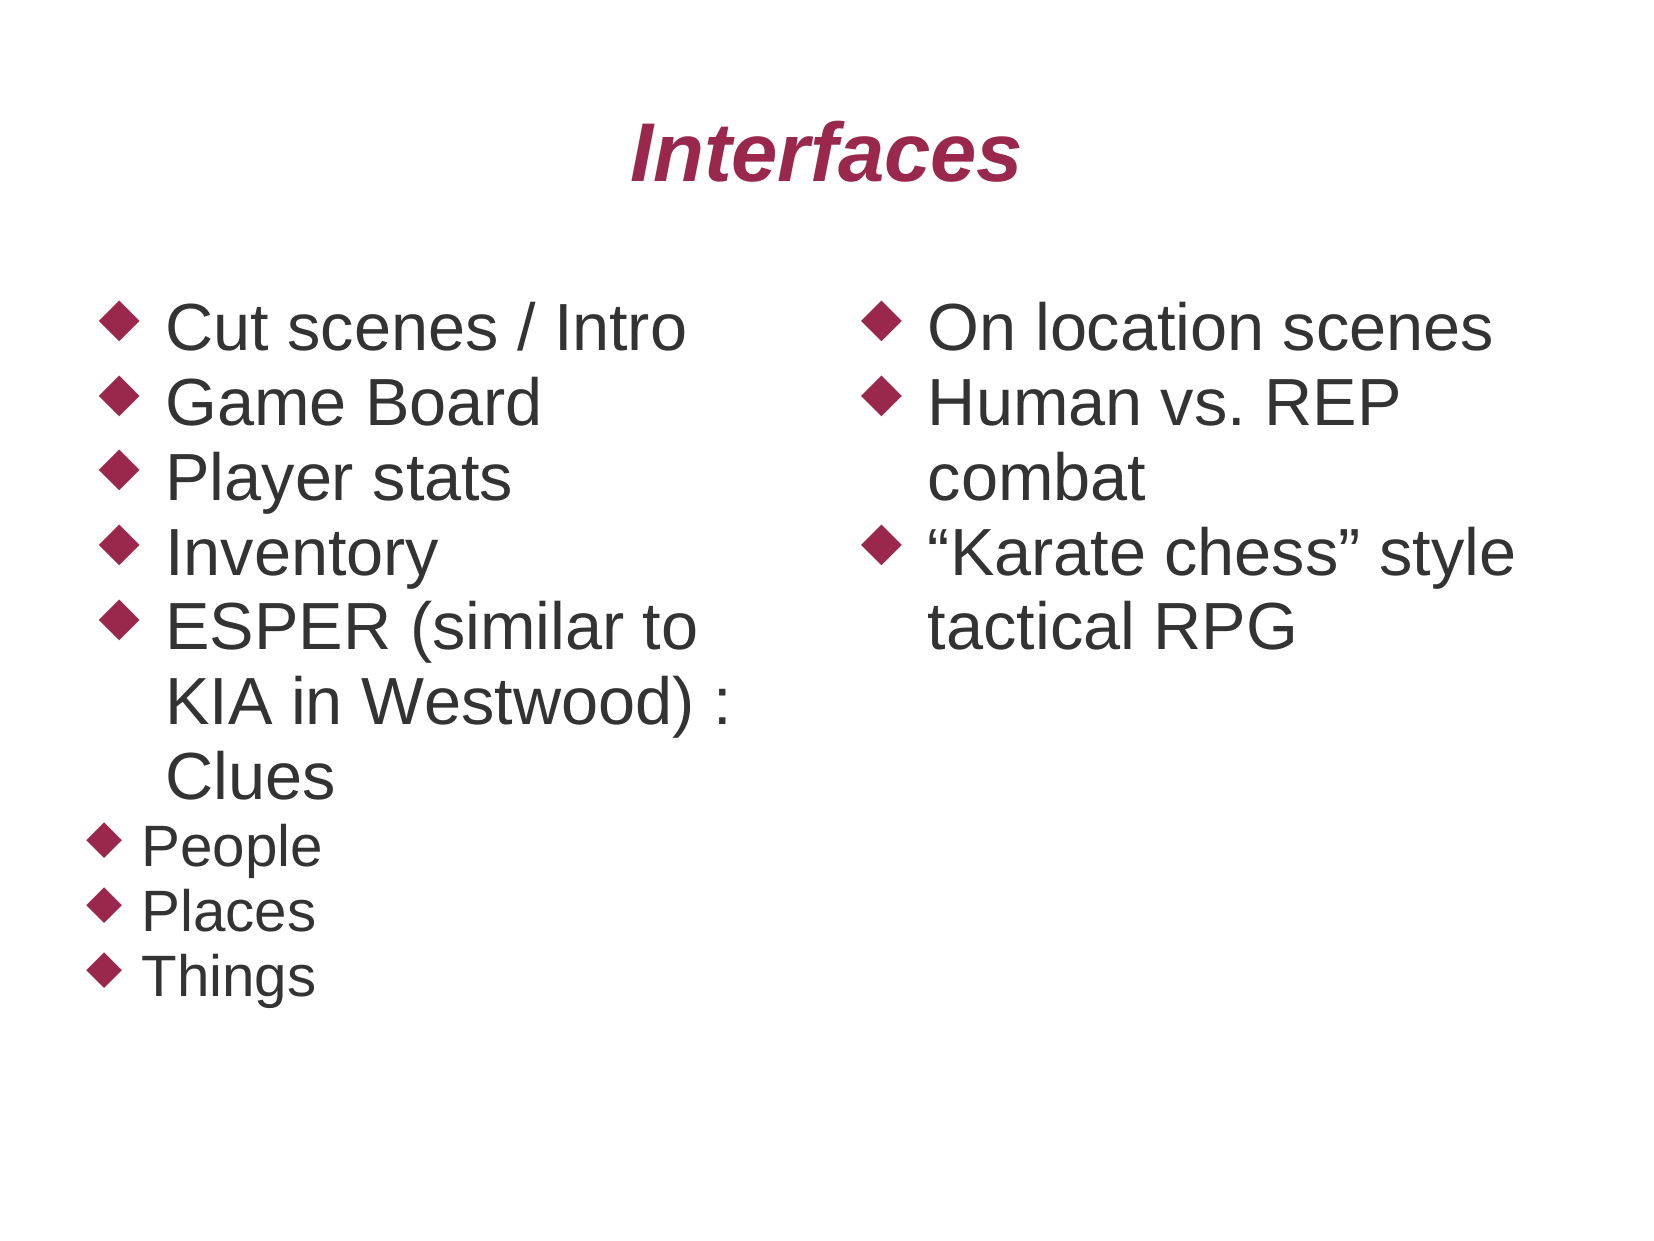

# Interfaces
Cut scenes / Intro
Game Board
Player stats
Inventory
ESPER (similar to KIA in Westwood) : Clues
People
Places
Things
On location scenes
Human vs. REP combat
“Karate chess” style tactical RPG